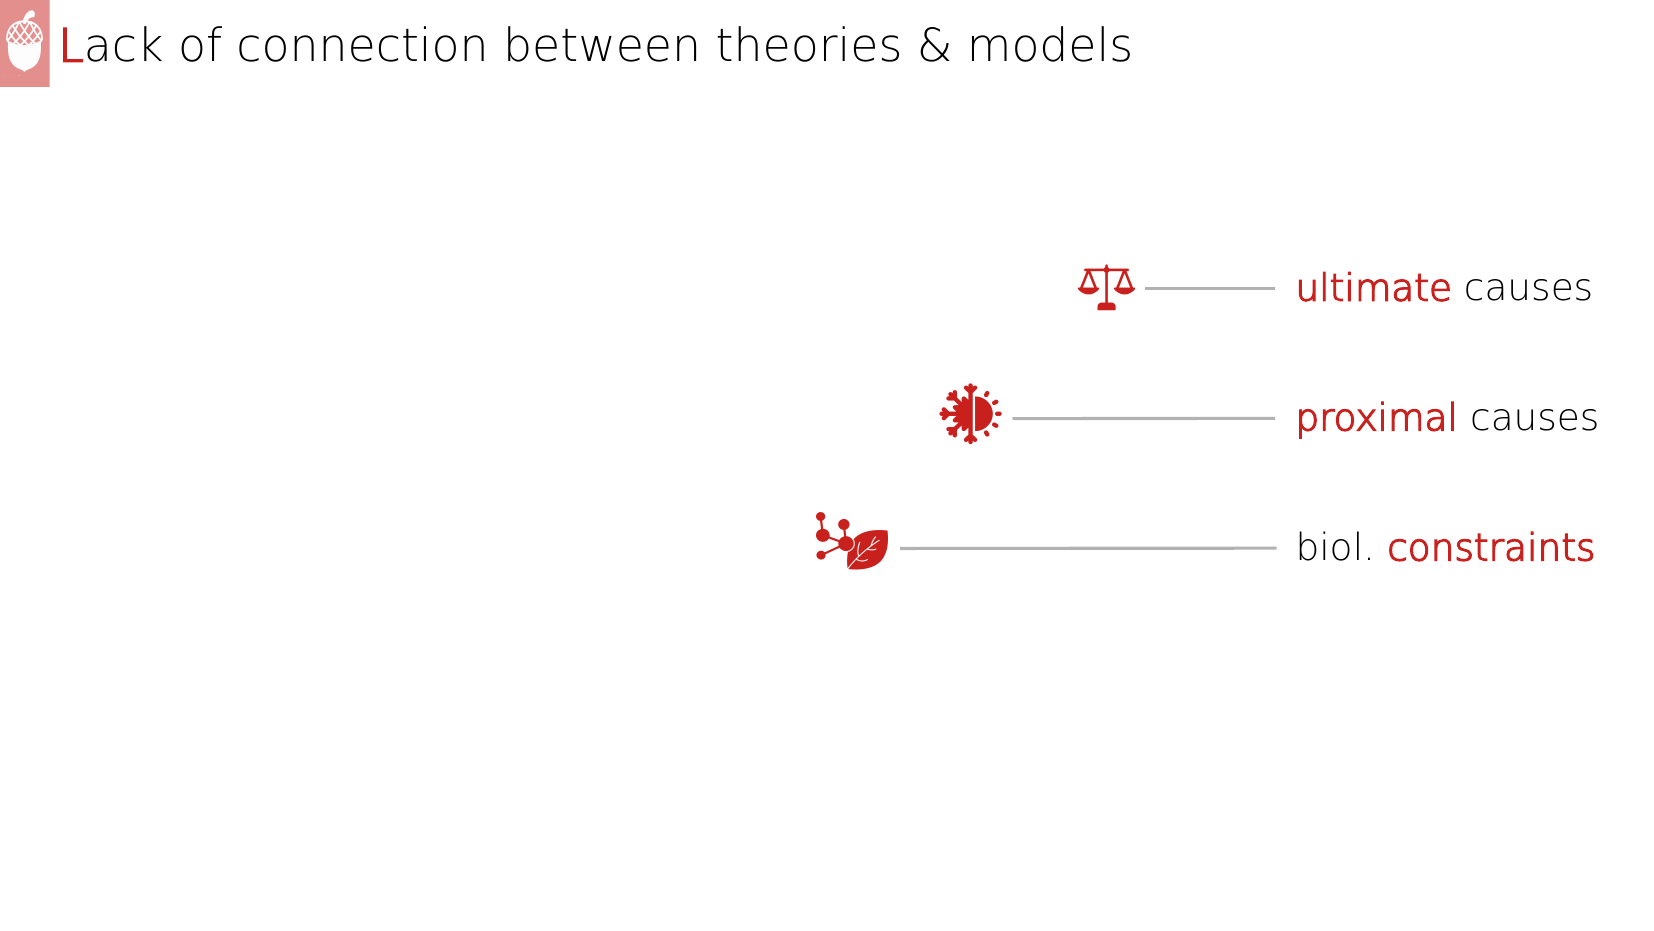

Lack of connection between theories & models
ultimate causes
proximal causes
biol. constraints